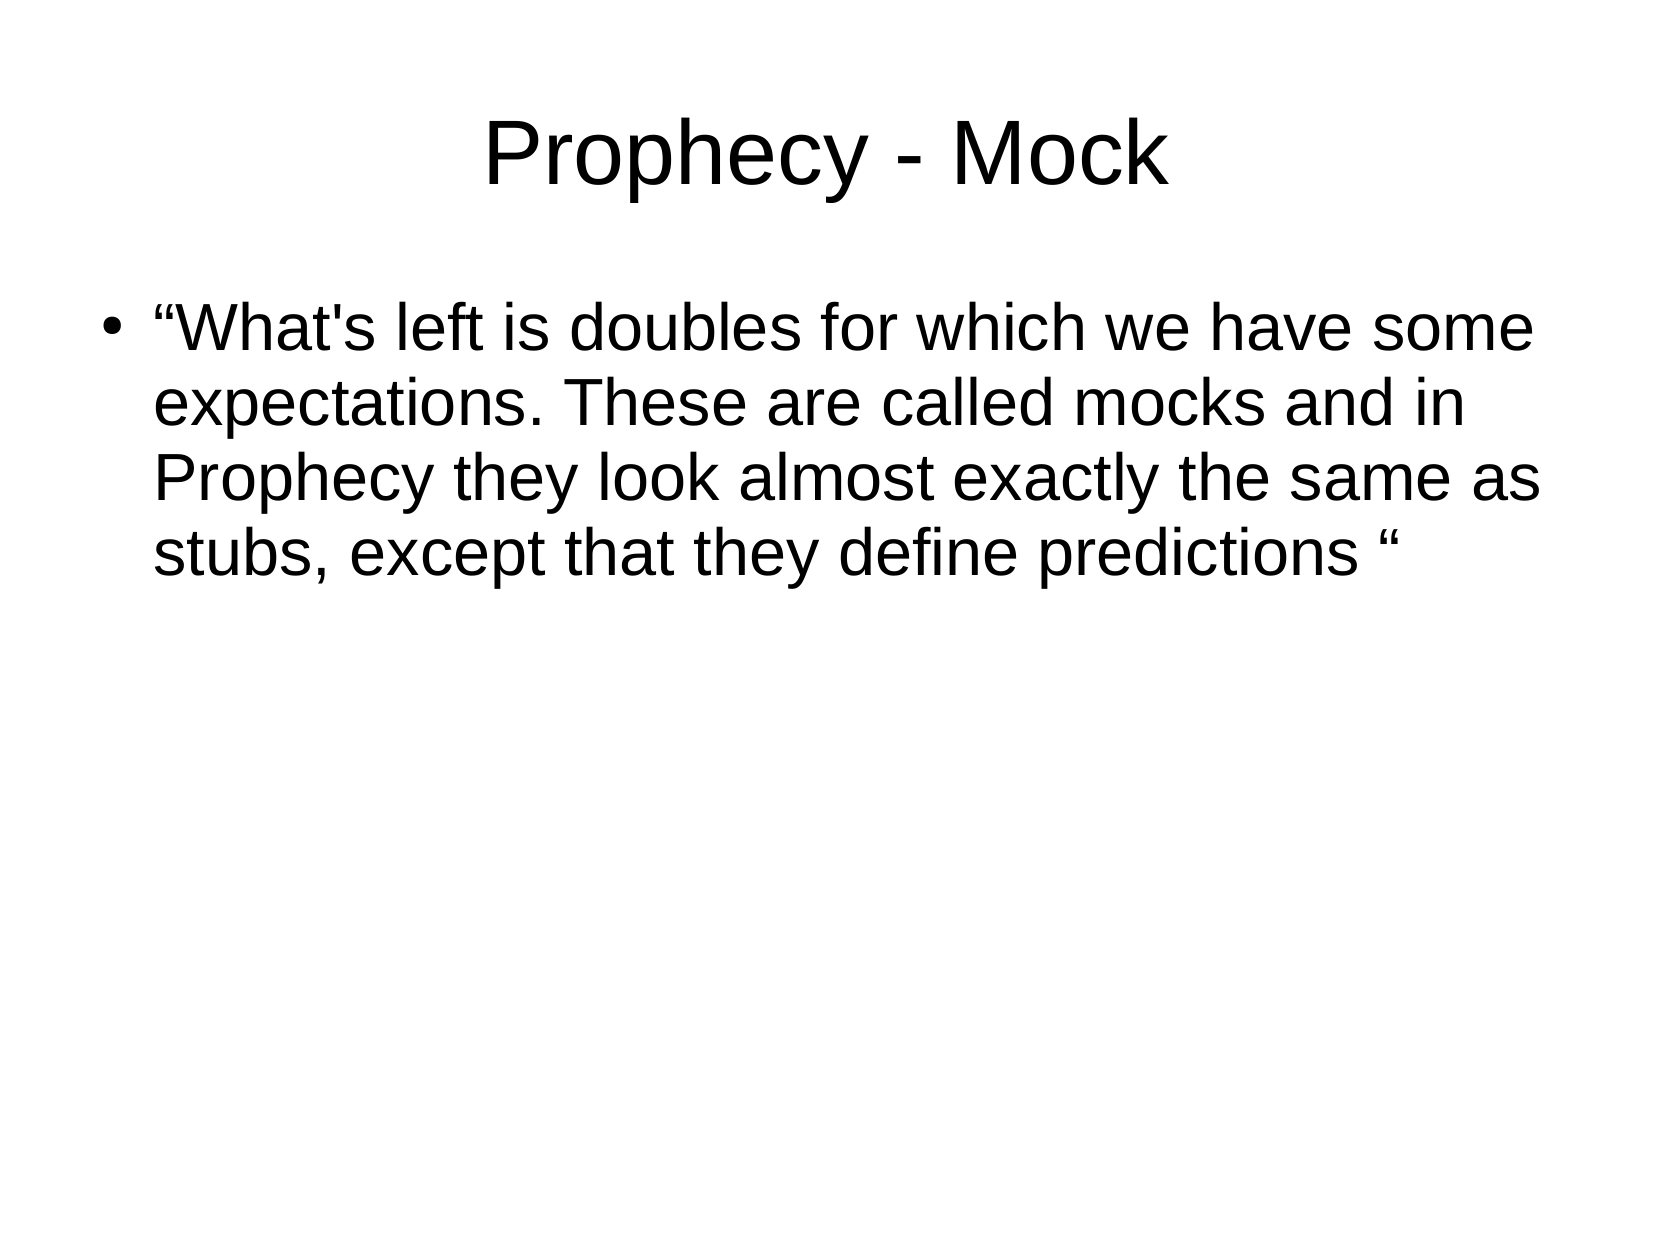

# Prophecy - Mock
“What's left is doubles for which we have some expectations. These are called mocks and in Prophecy they look almost exactly the same as stubs, except that they define predictions “